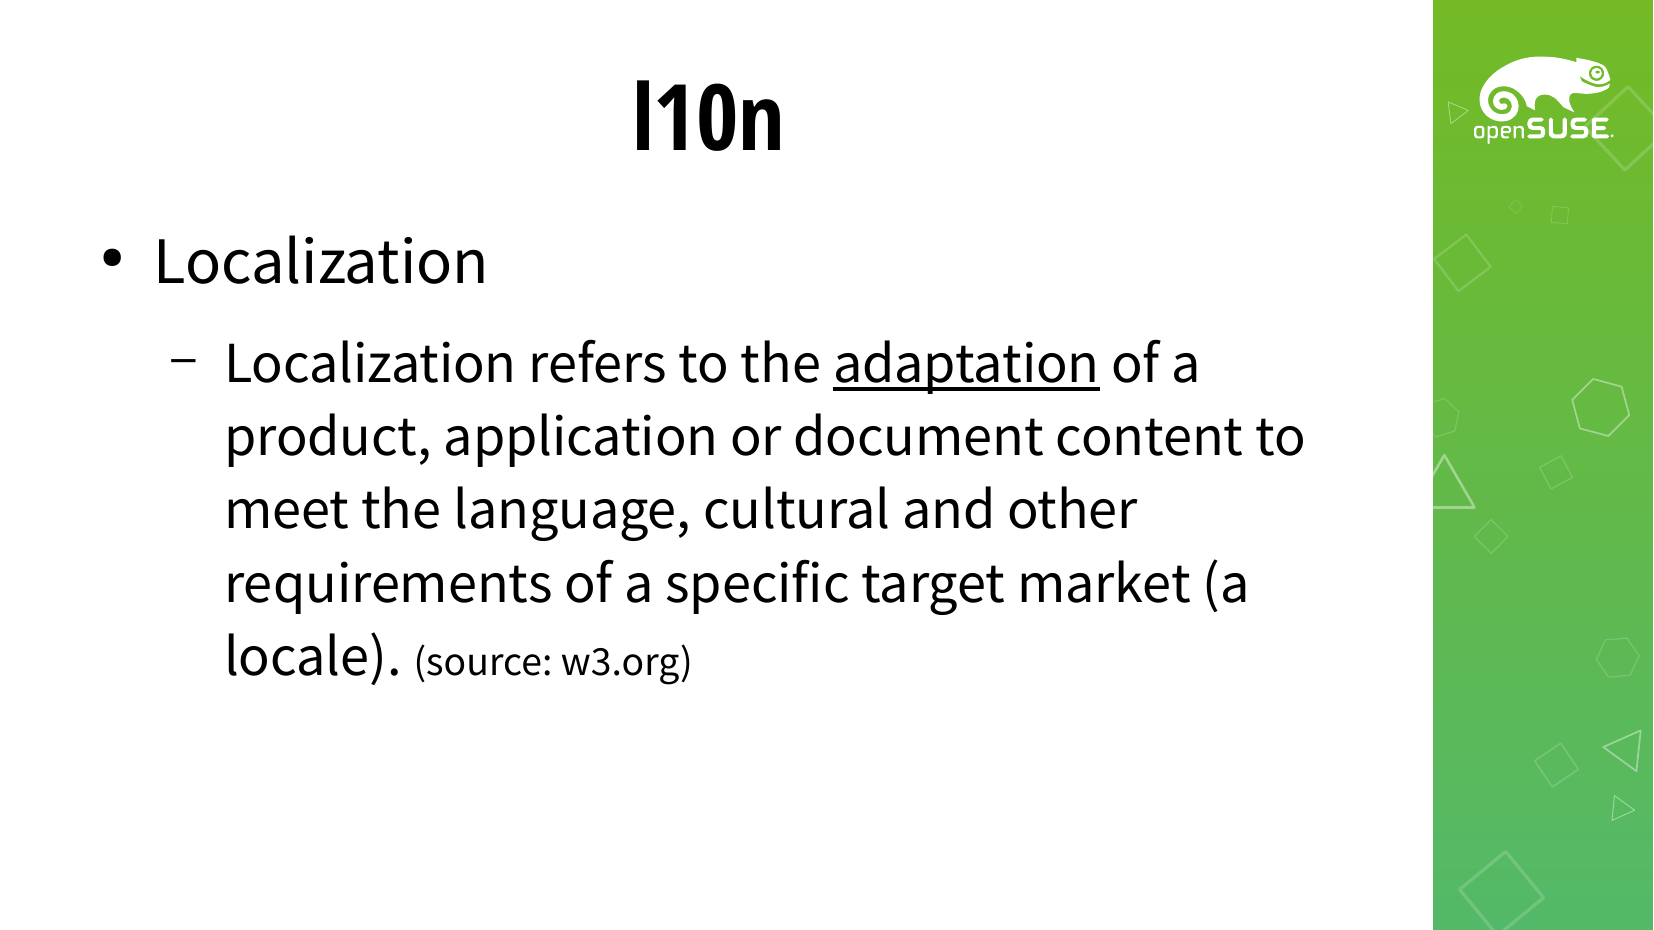

# l10n
Localization
Localization refers to the adaptation of a product, application or document content to meet the language, cultural and other requirements of a specific target market (a locale). (source: w3.org)